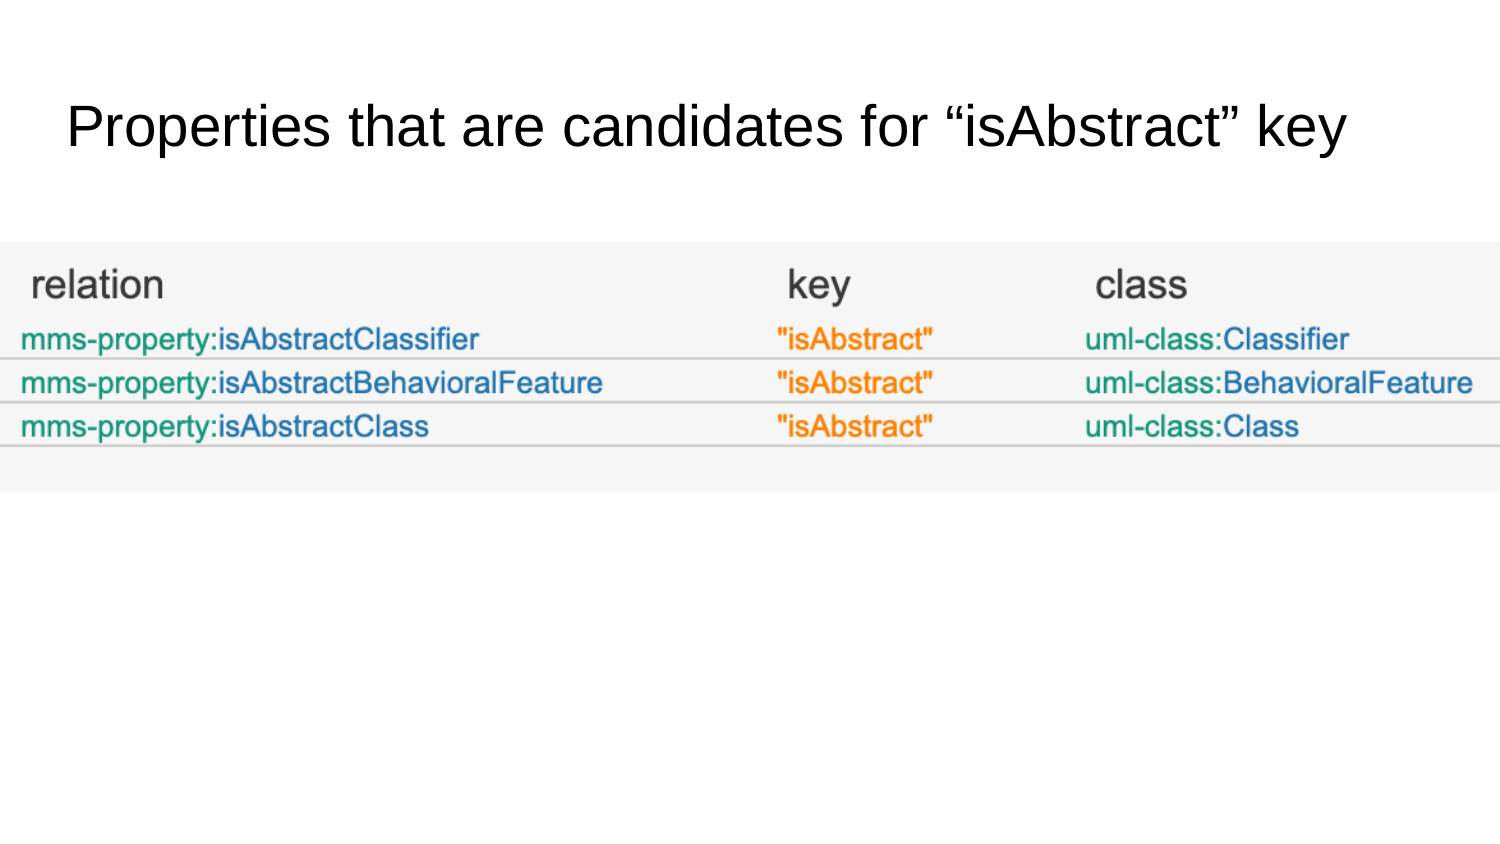

# Properties that are candidates for “isAbstract” key